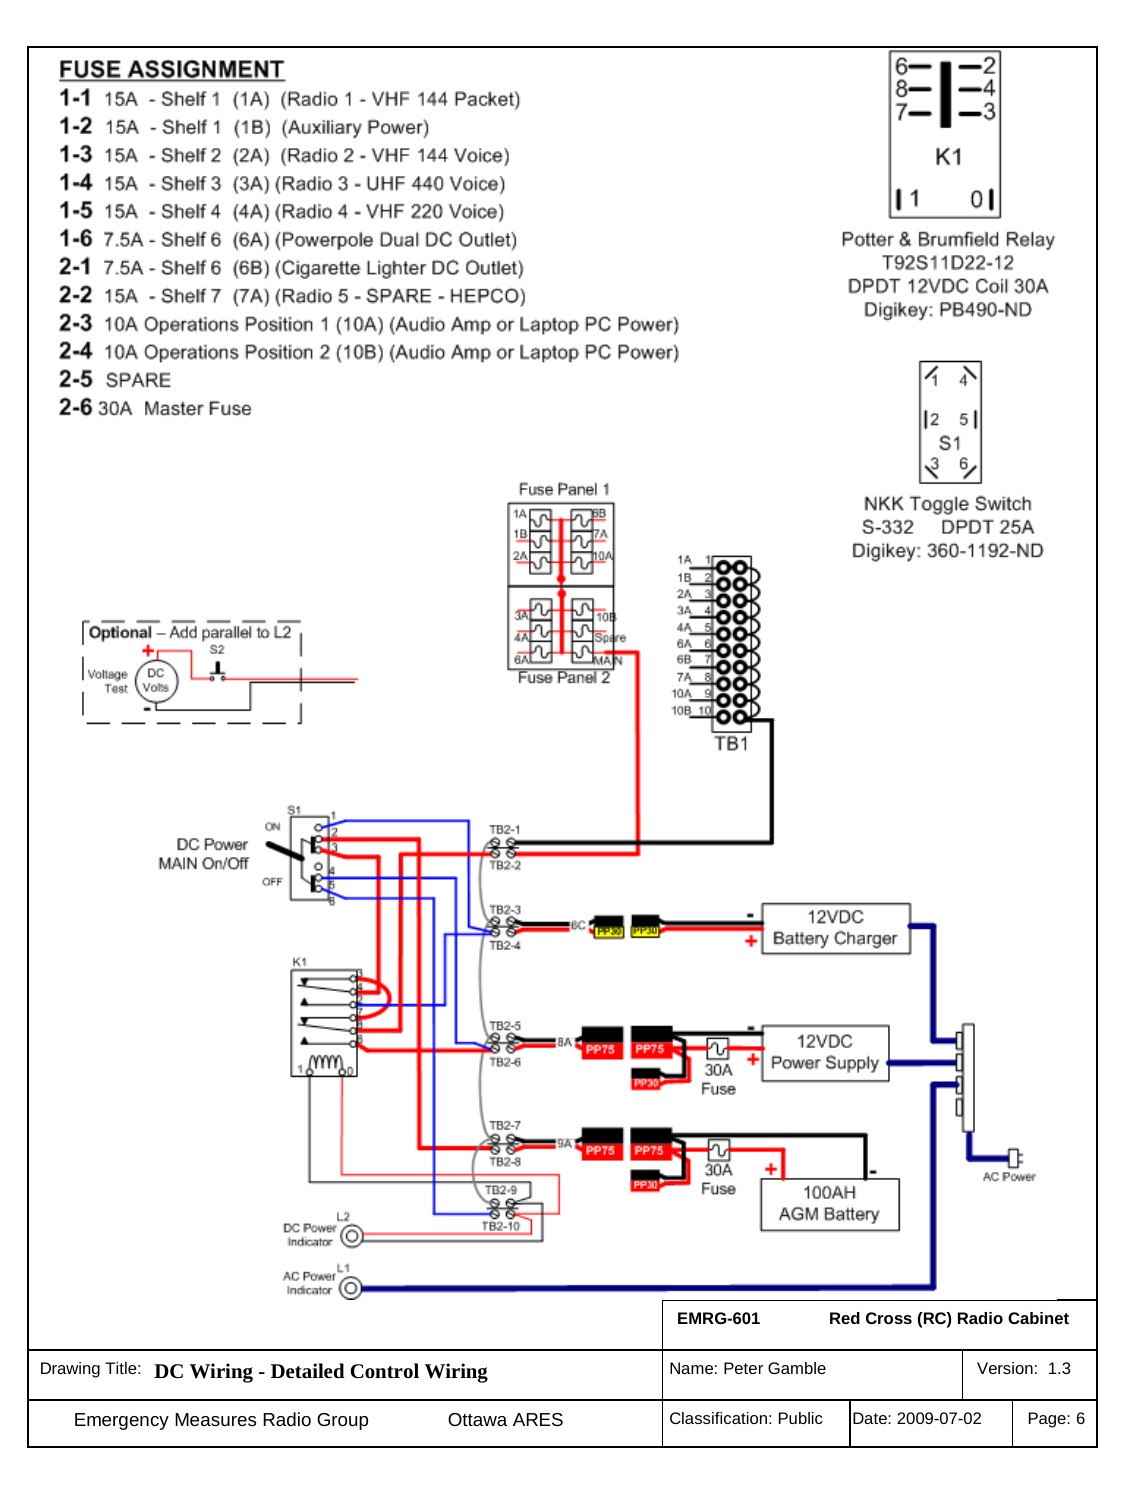

DC Wiring - Detailed Control Wiring
Emergency Measures Radio Group Ottawa ARES
Page: